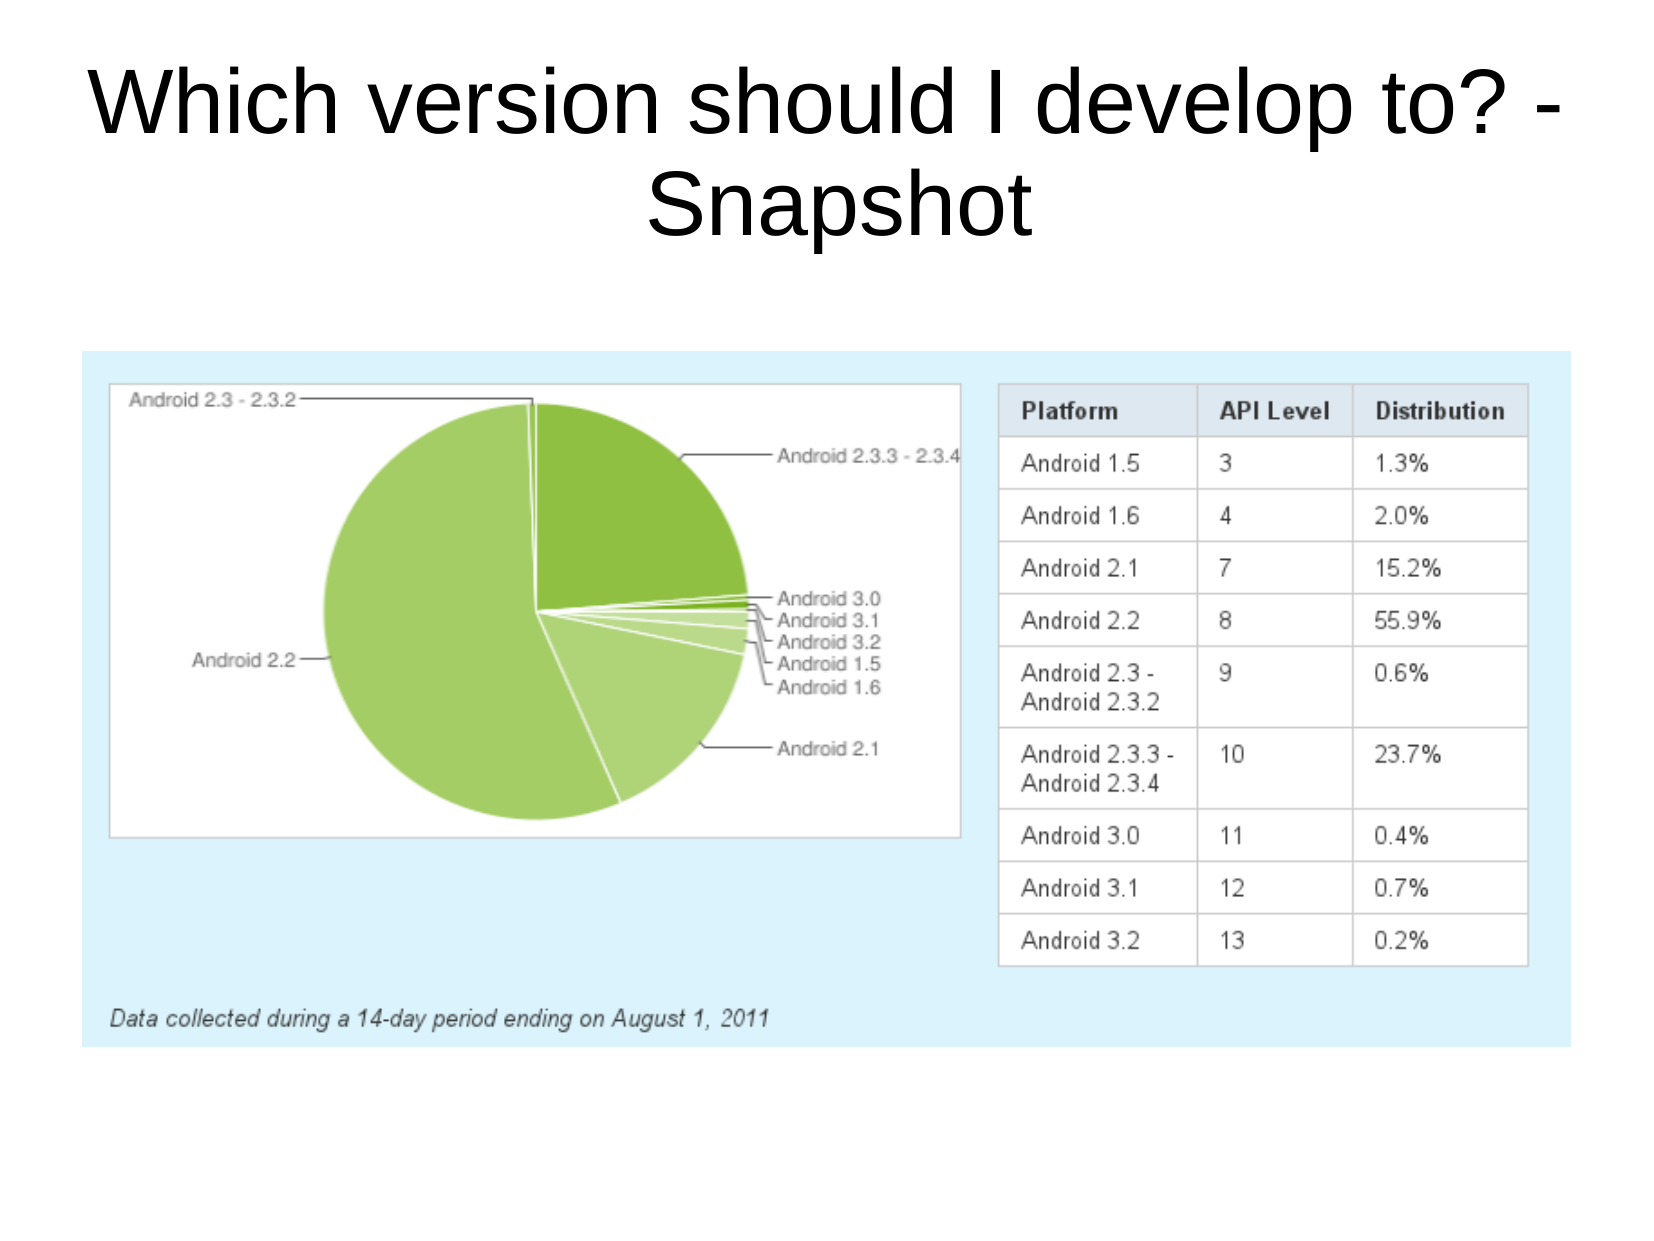

# Which version should I develop to? - Snapshot